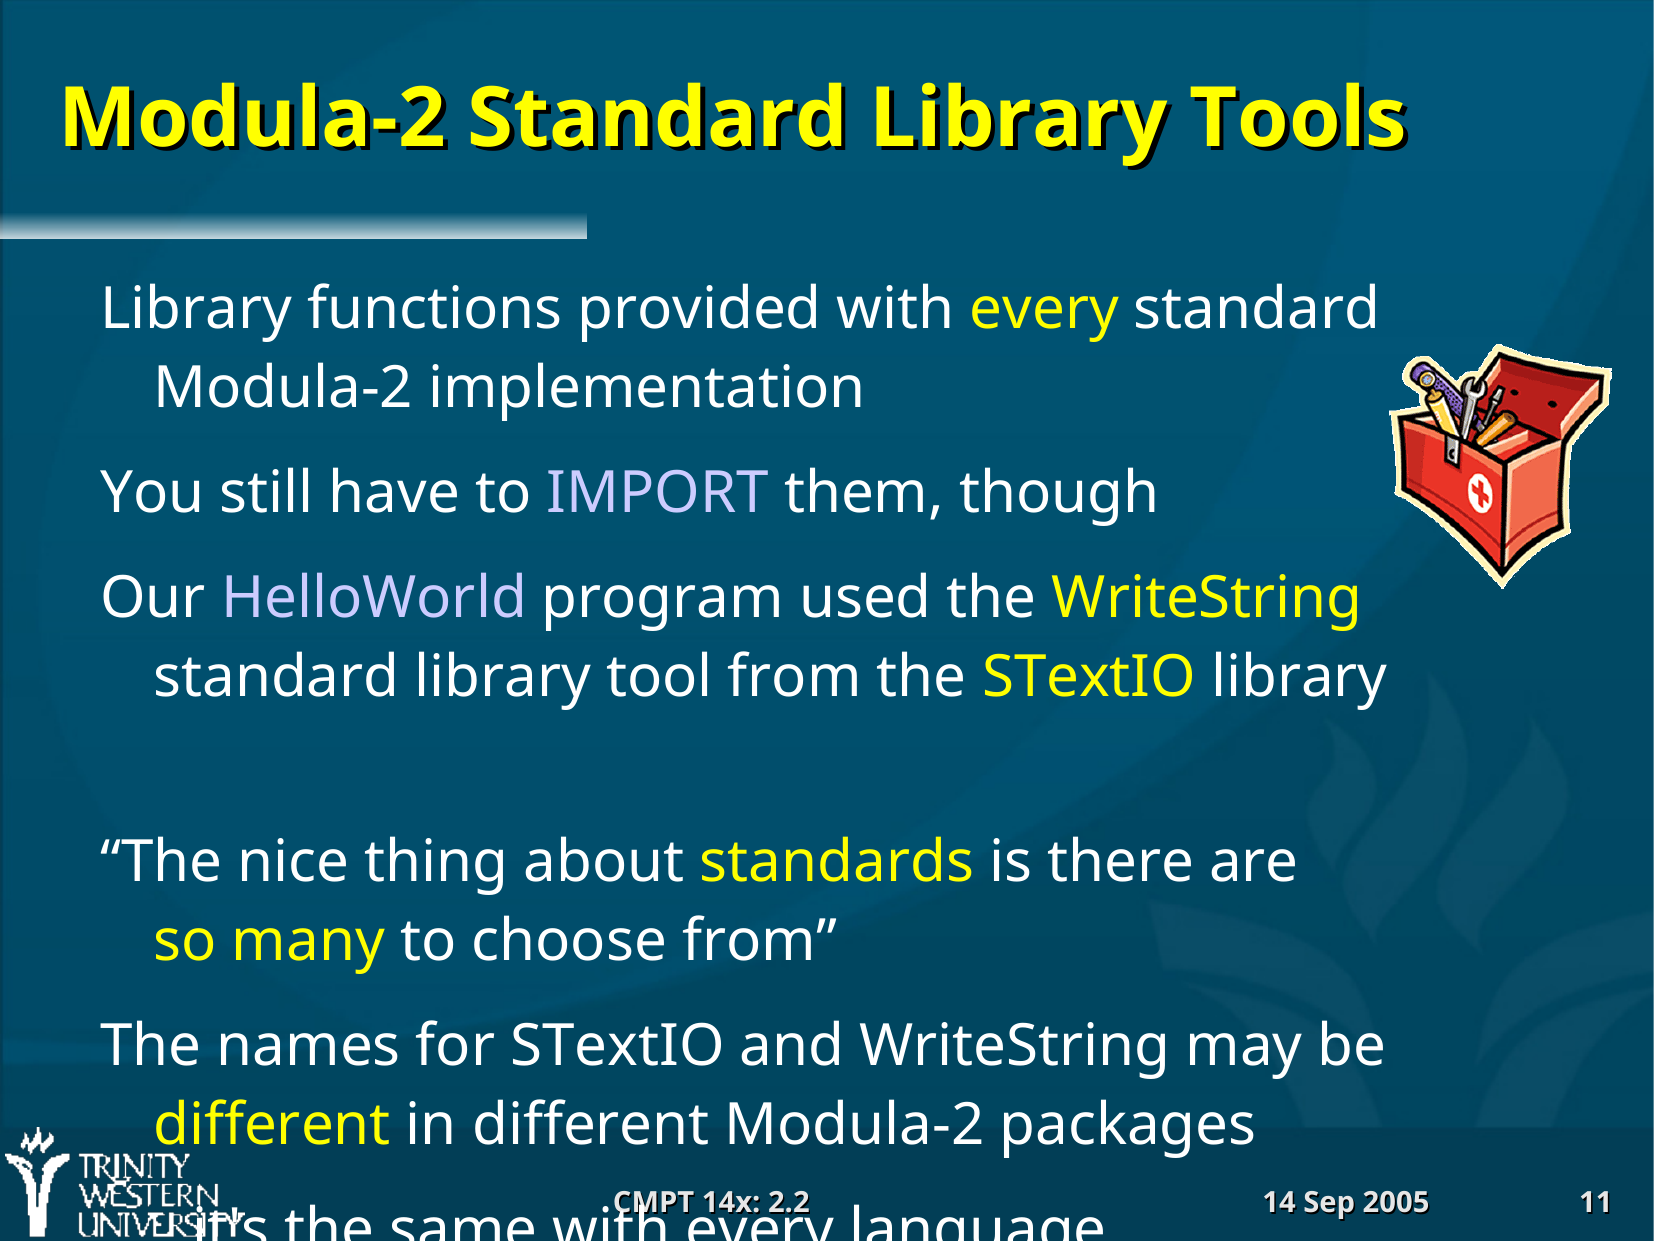

# Modula-2 Standard Library Tools
Library functions provided with every standard Modula-2 implementation
You still have to IMPORT them, though
Our HelloWorld program used the WriteString standard library tool from the STextIO library
“The nice thing about standards is there are
so many to choose from”
The names for STextIO and WriteString may be different in different Modula-2 packages
 it's the same with every language
CMPT 14x: 2.2
14 Sep 2005
11